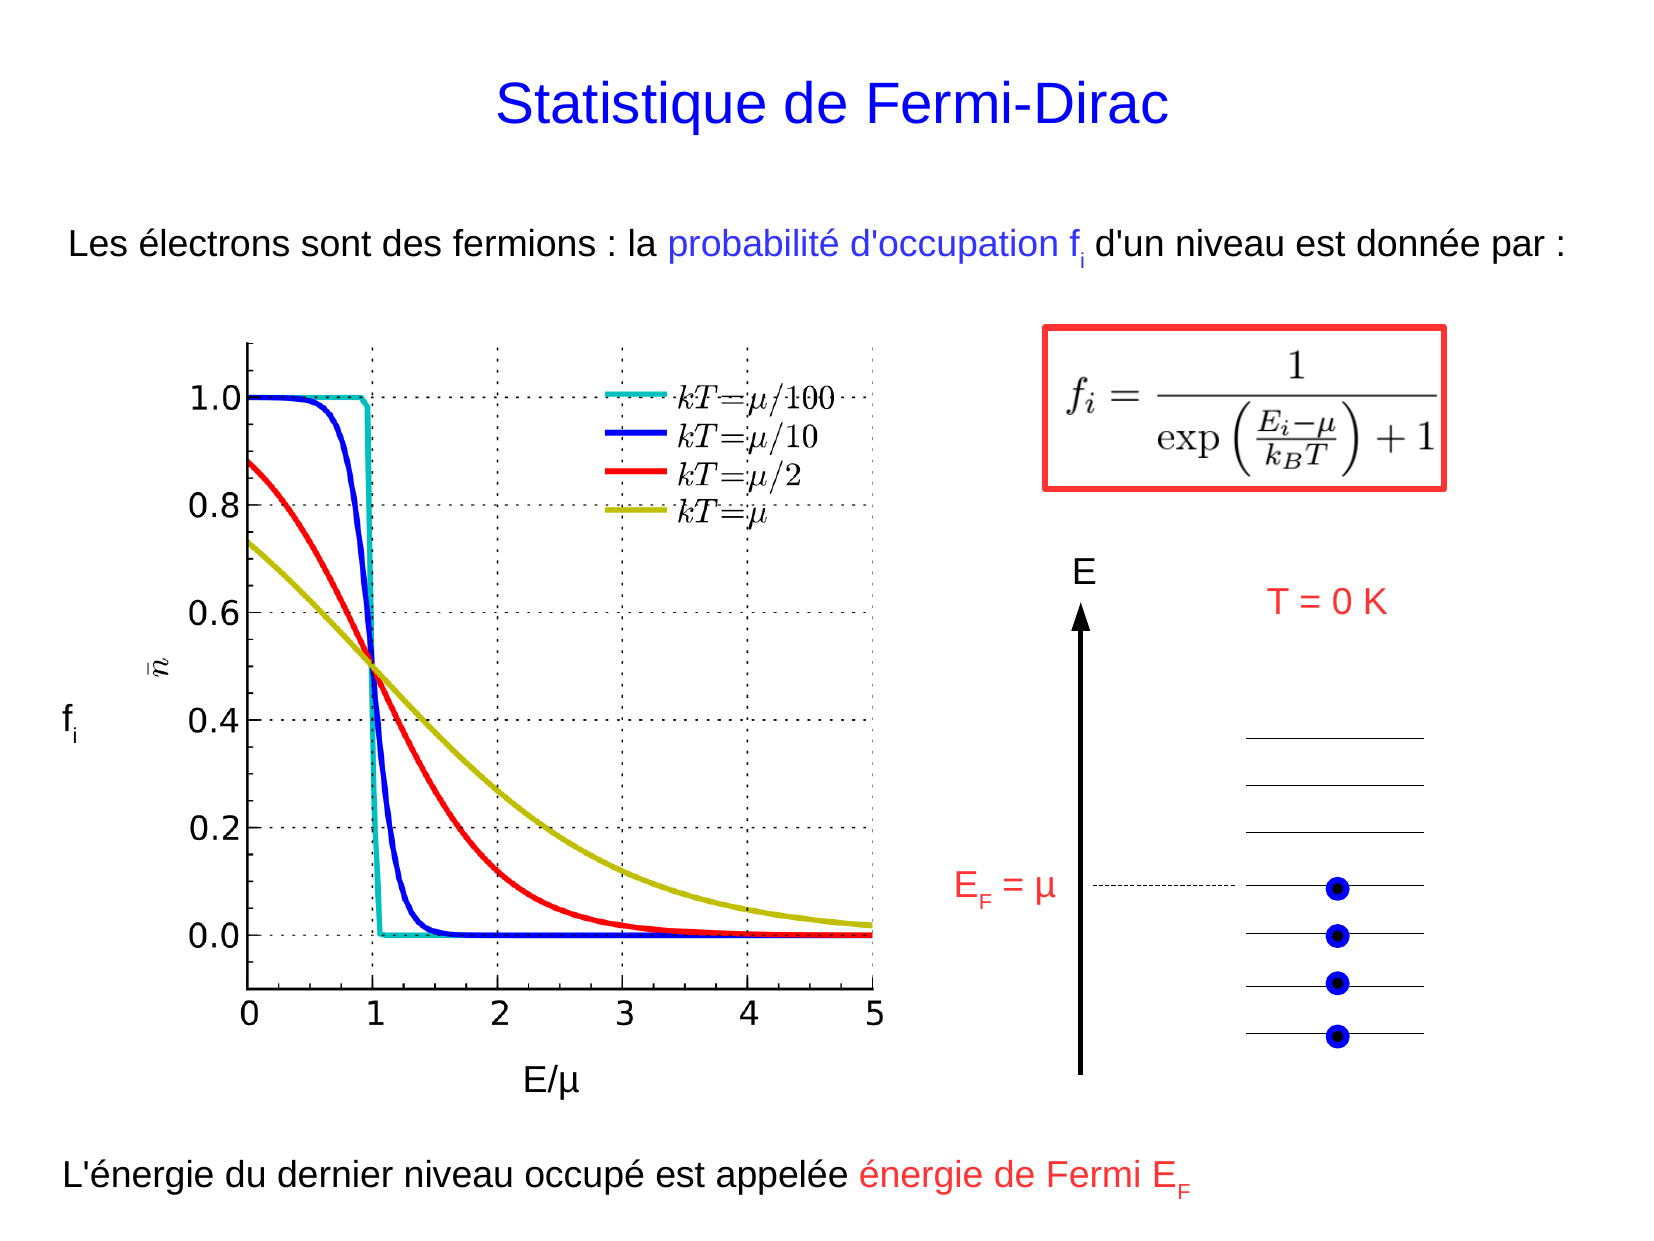

Statistique de Fermi-Dirac
Les électrons sont des fermions : la probabilité d'occupation fi d'un niveau est donnée par :
E
T = 0 K
fi
EF = µ
E/µ
L'énergie du dernier niveau occupé est appelée énergie de Fermi EF